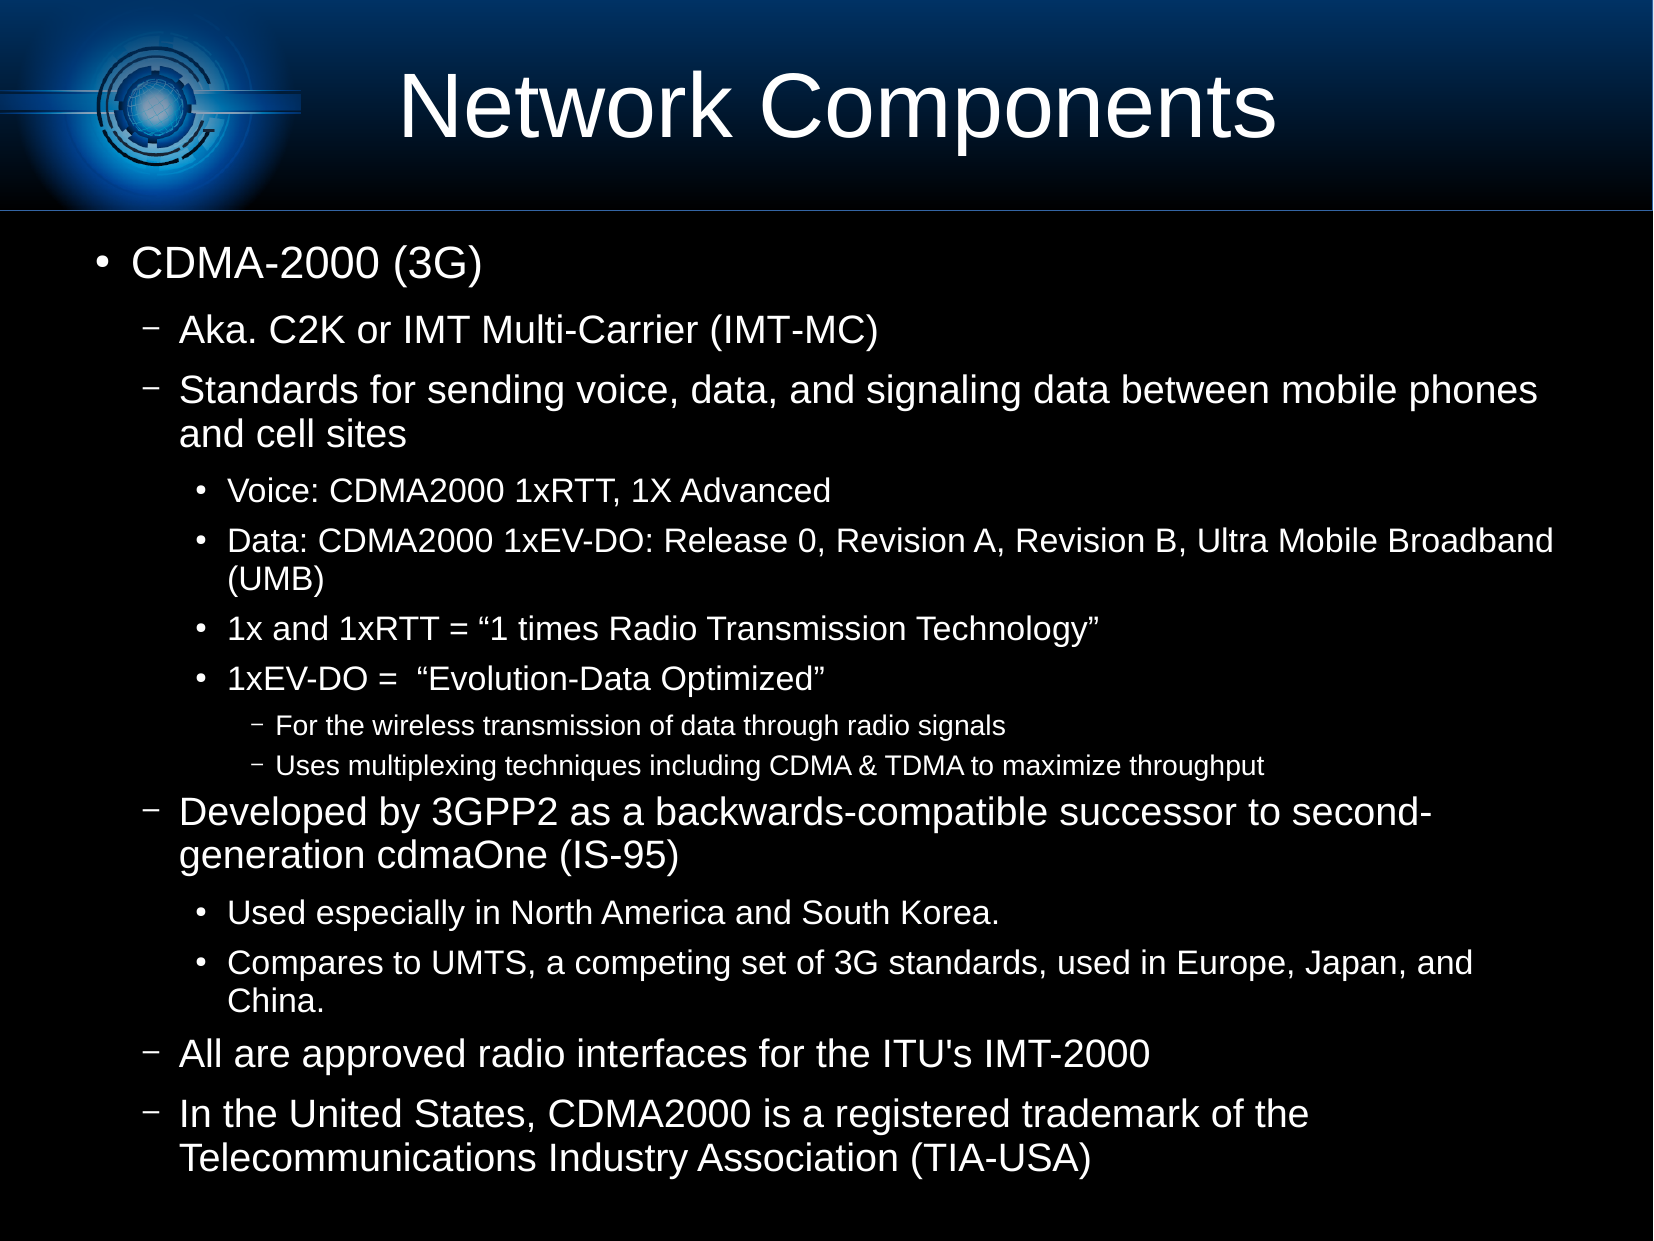

# Network Components
CDMA-2000 (3G)
Aka. C2K or IMT Multi‑Carrier (IMT‑MC)
Standards for sending voice, data, and signaling data between mobile phones and cell sites
Voice: CDMA2000 1xRTT, 1X Advanced
Data: CDMA2000 1xEV-DO: Release 0, Revision A, Revision B, Ultra Mobile Broadband (UMB)
1x and 1xRTT = “1 times Radio Transmission Technology”
1xEV-DO = “Evolution-Data Optimized”
For the wireless transmission of data through radio signals
Uses multiplexing techniques including CDMA & TDMA to maximize throughput
Developed by 3GPP2 as a backwards-compatible successor to second-generation cdmaOne (IS-95)
Used especially in North America and South Korea.
Compares to UMTS, a competing set of 3G standards, used in Europe, Japan, and China.
All are approved radio interfaces for the ITU's IMT-2000
In the United States, CDMA2000 is a registered trademark of the Telecommunications Industry Association (TIA-USA)